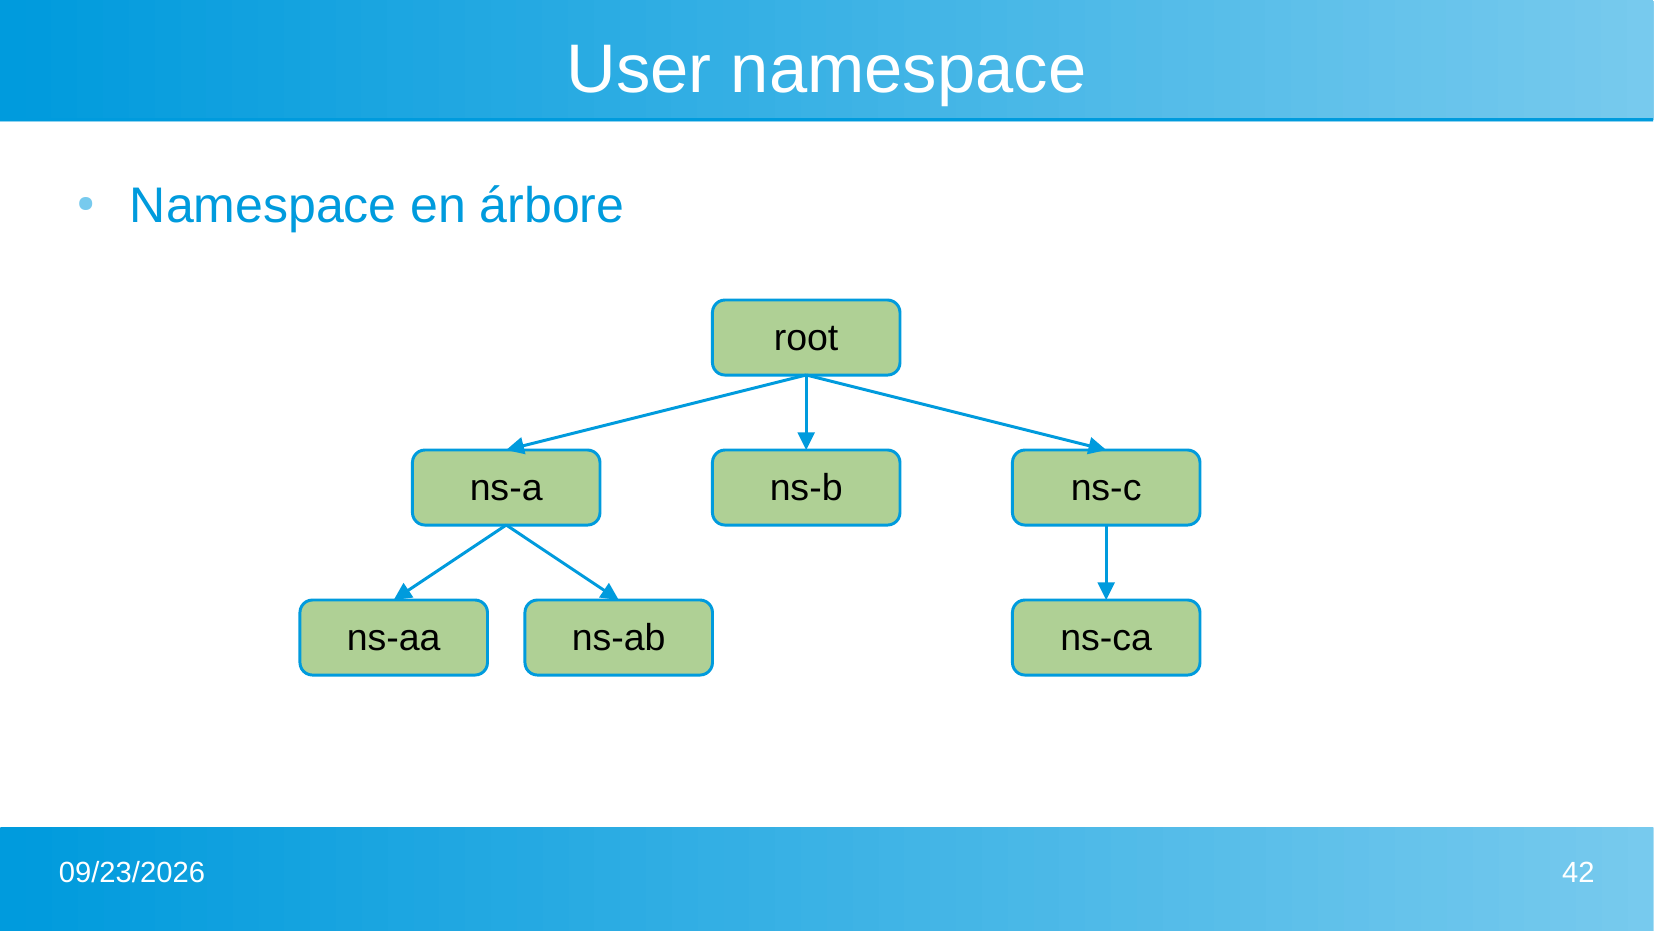

# User namespace
Namespace en árbore
root
ns-a
ns-b
ns-c
ns-aa
ns-ab
ns-ca
42